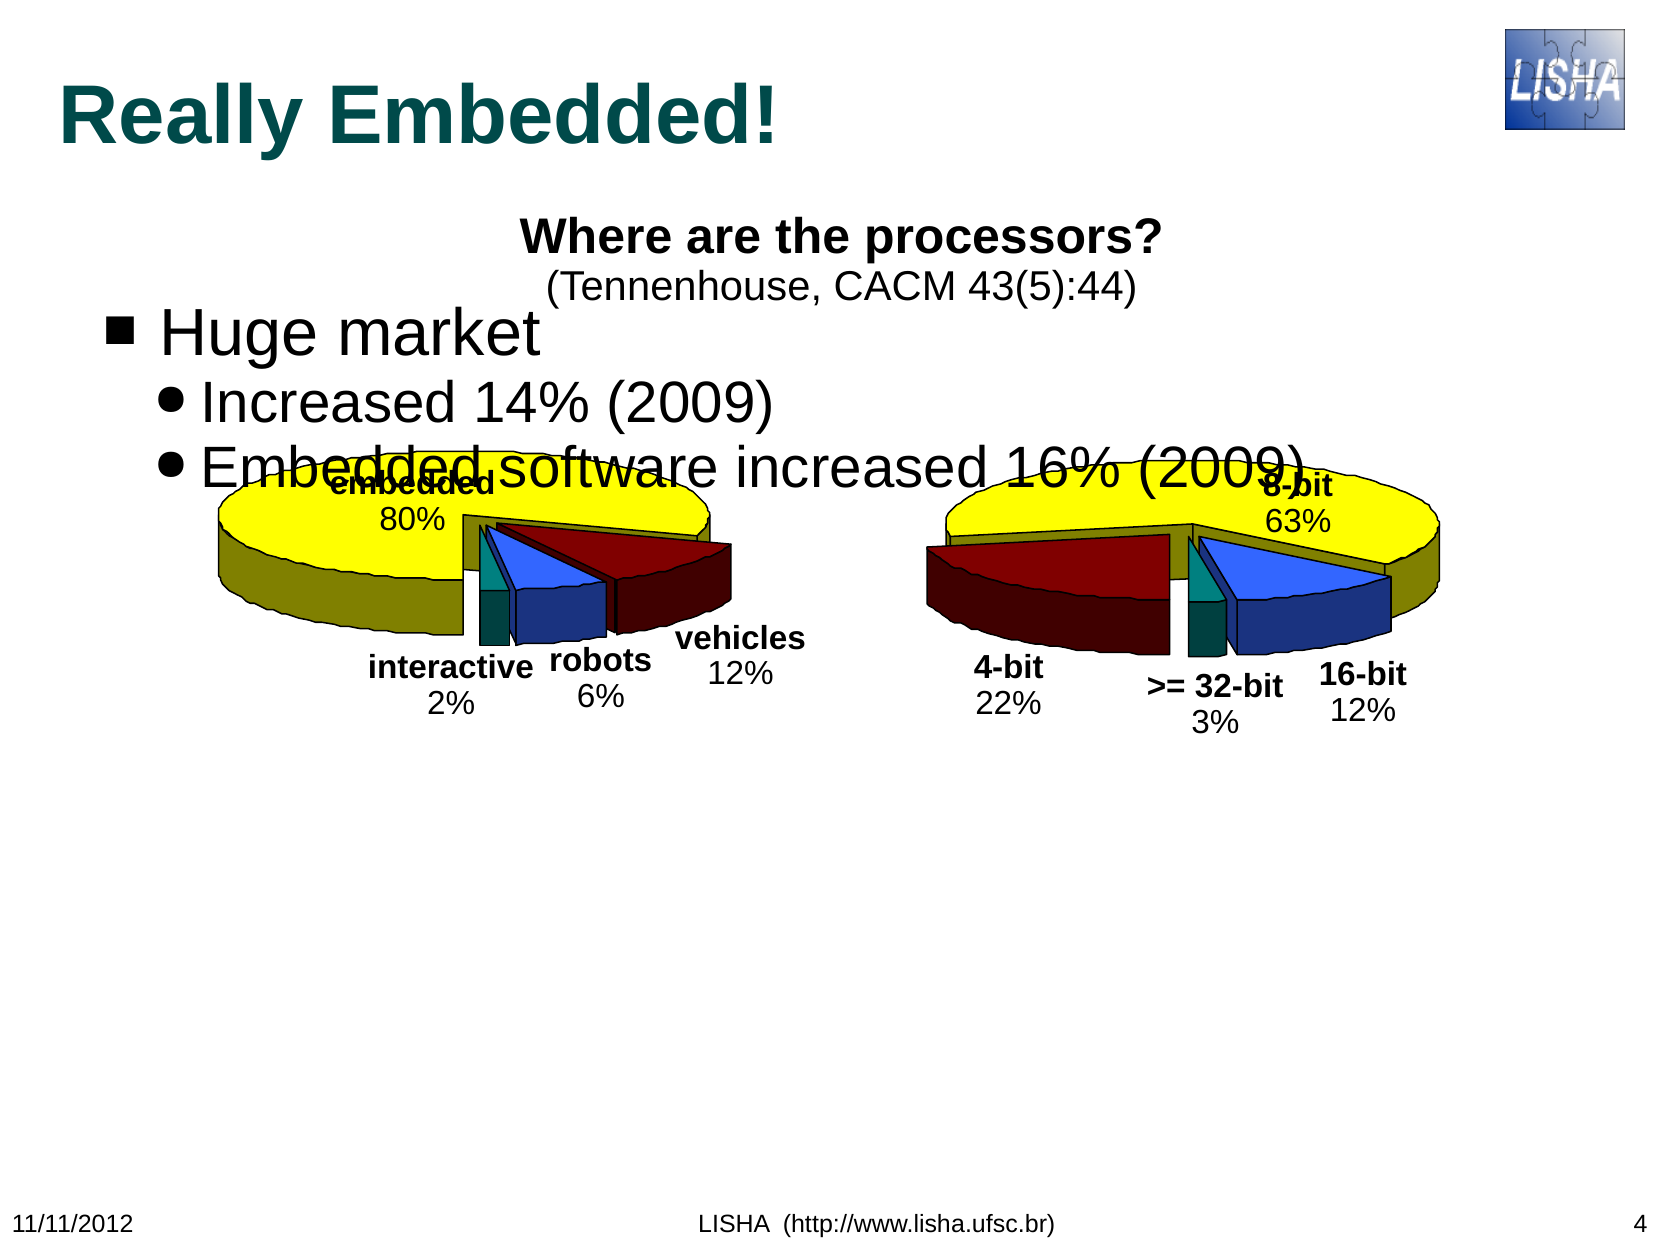

# Really Embedded!
Where are the processors?
(Tennenhouse, CACM 43(5):44)
Huge market
Increased 14% (2009)
Embedded software increased 16% (2009)
embedded
80%
vehicles
12%
robots
6%
interactive
2%
8-bit
63%
4-bit
22%
16-bit
12%
>= 32-bit
3%